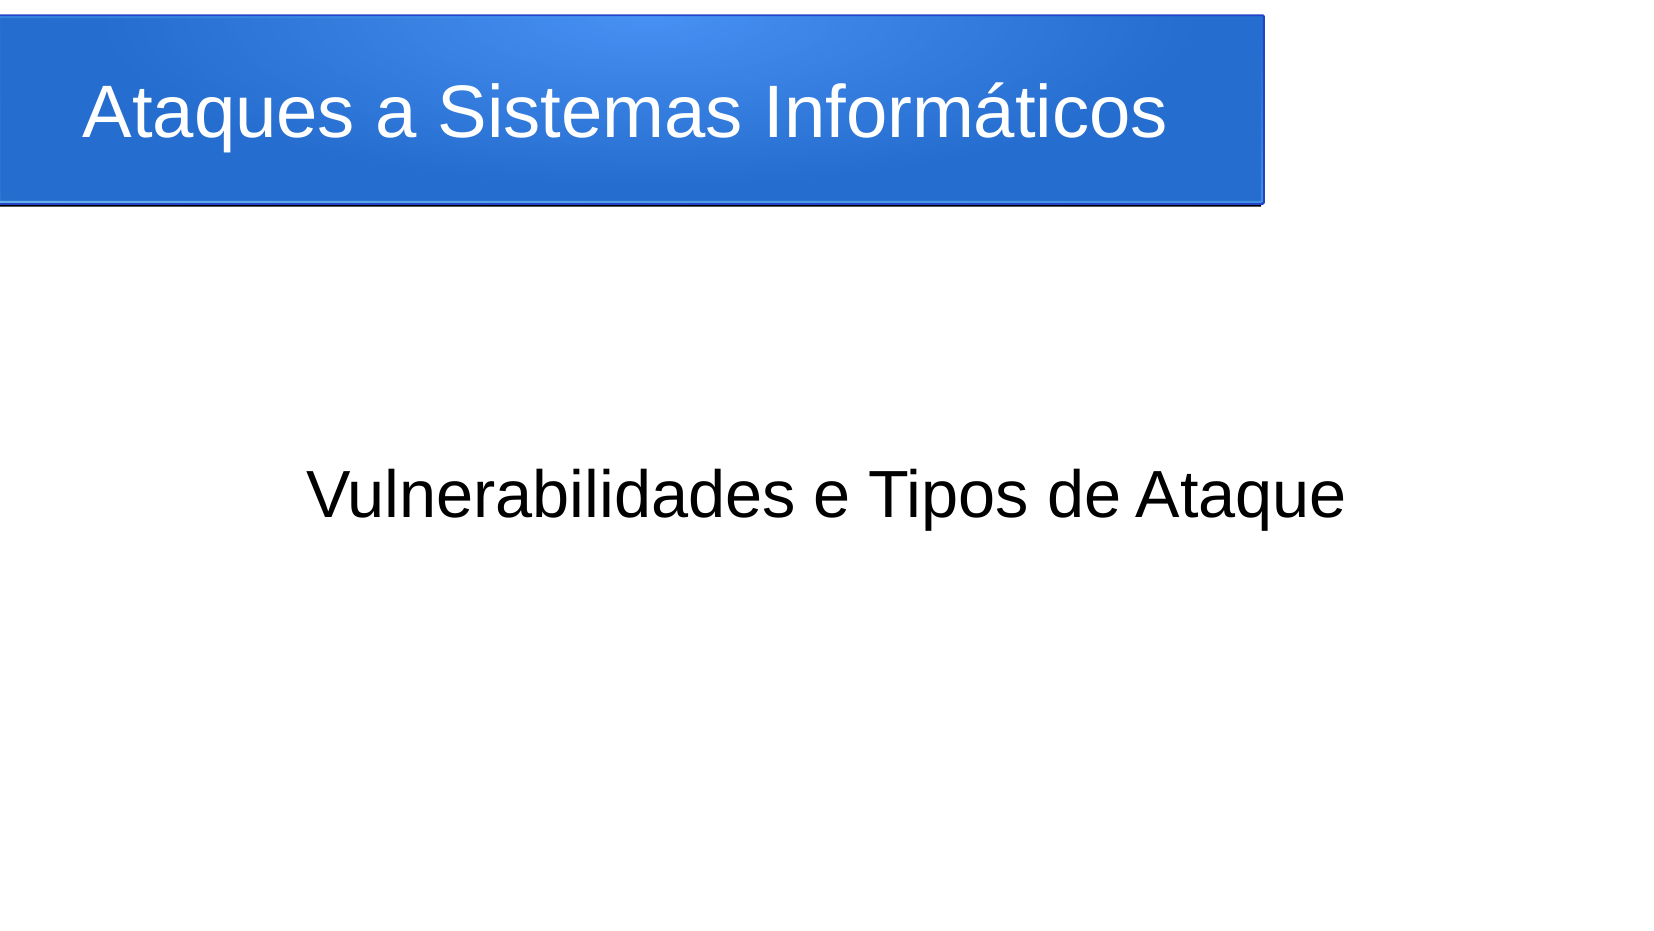

# Ataques a Sistemas Informáticos
Vulnerabilidades e Tipos de Ataque